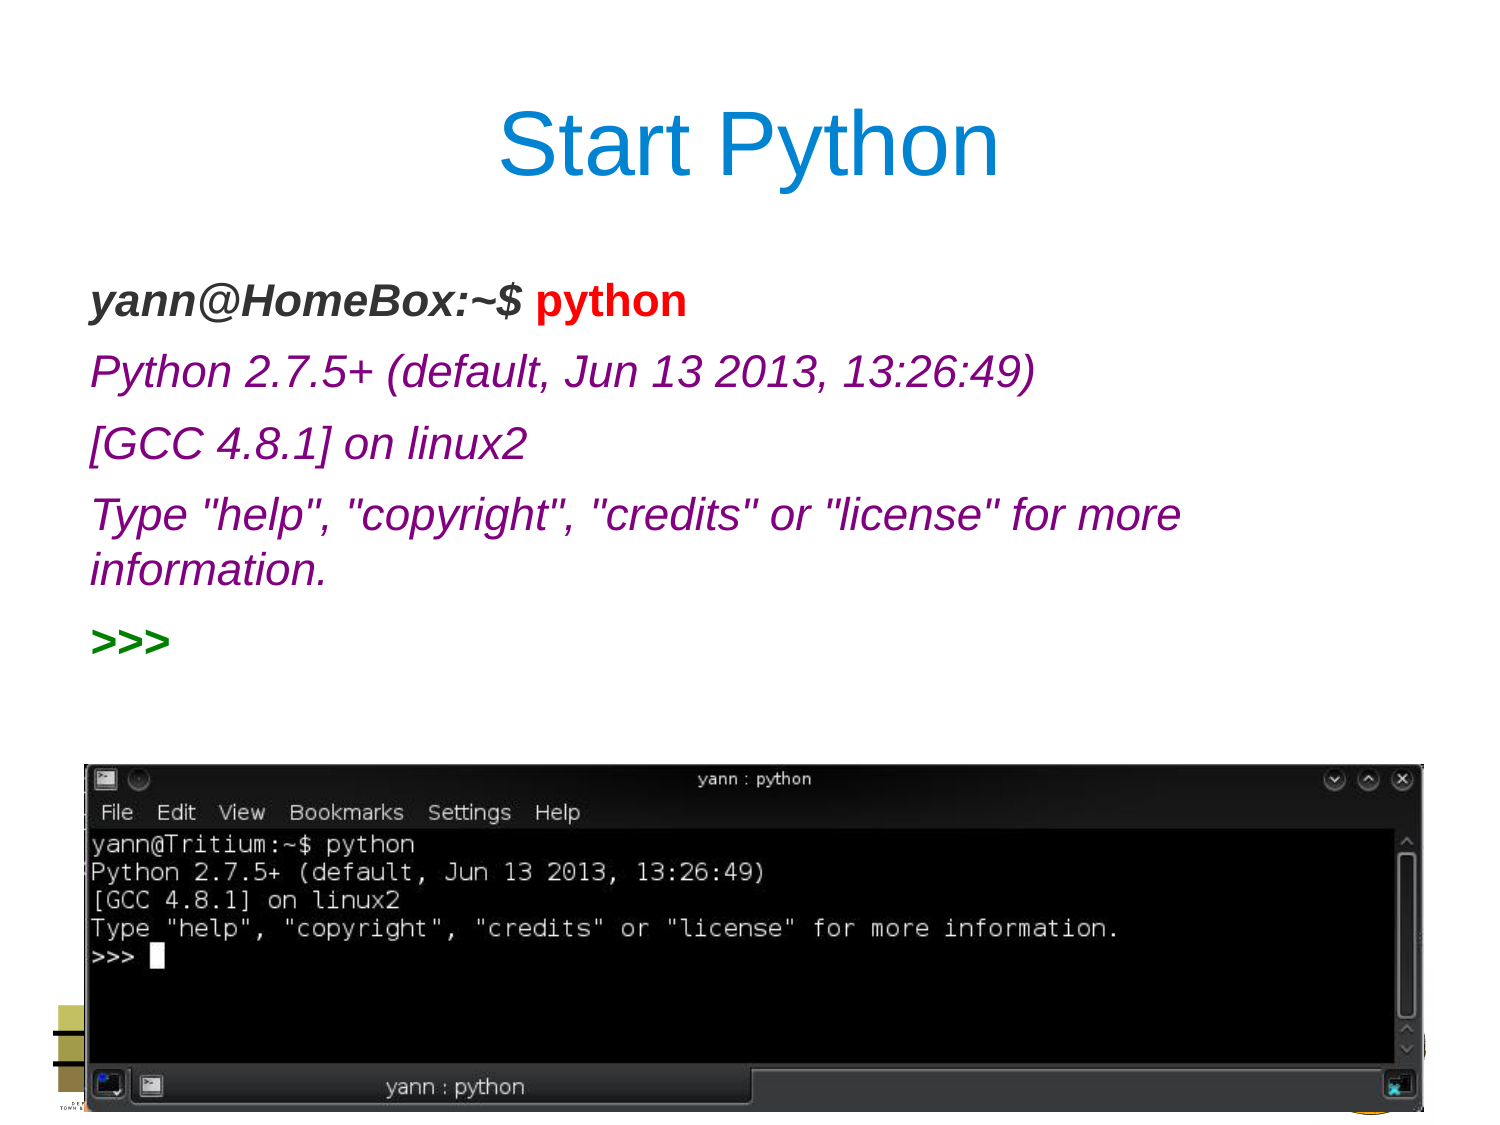

# Start Python
yann@HomeBox:~$ python
Python 2.7.5+ (default, Jun 13 2013, 13:26:49)
[GCC 4.8.1] on linux2
Type "help", "copyright", "credits" or "license" for more information.
>>>